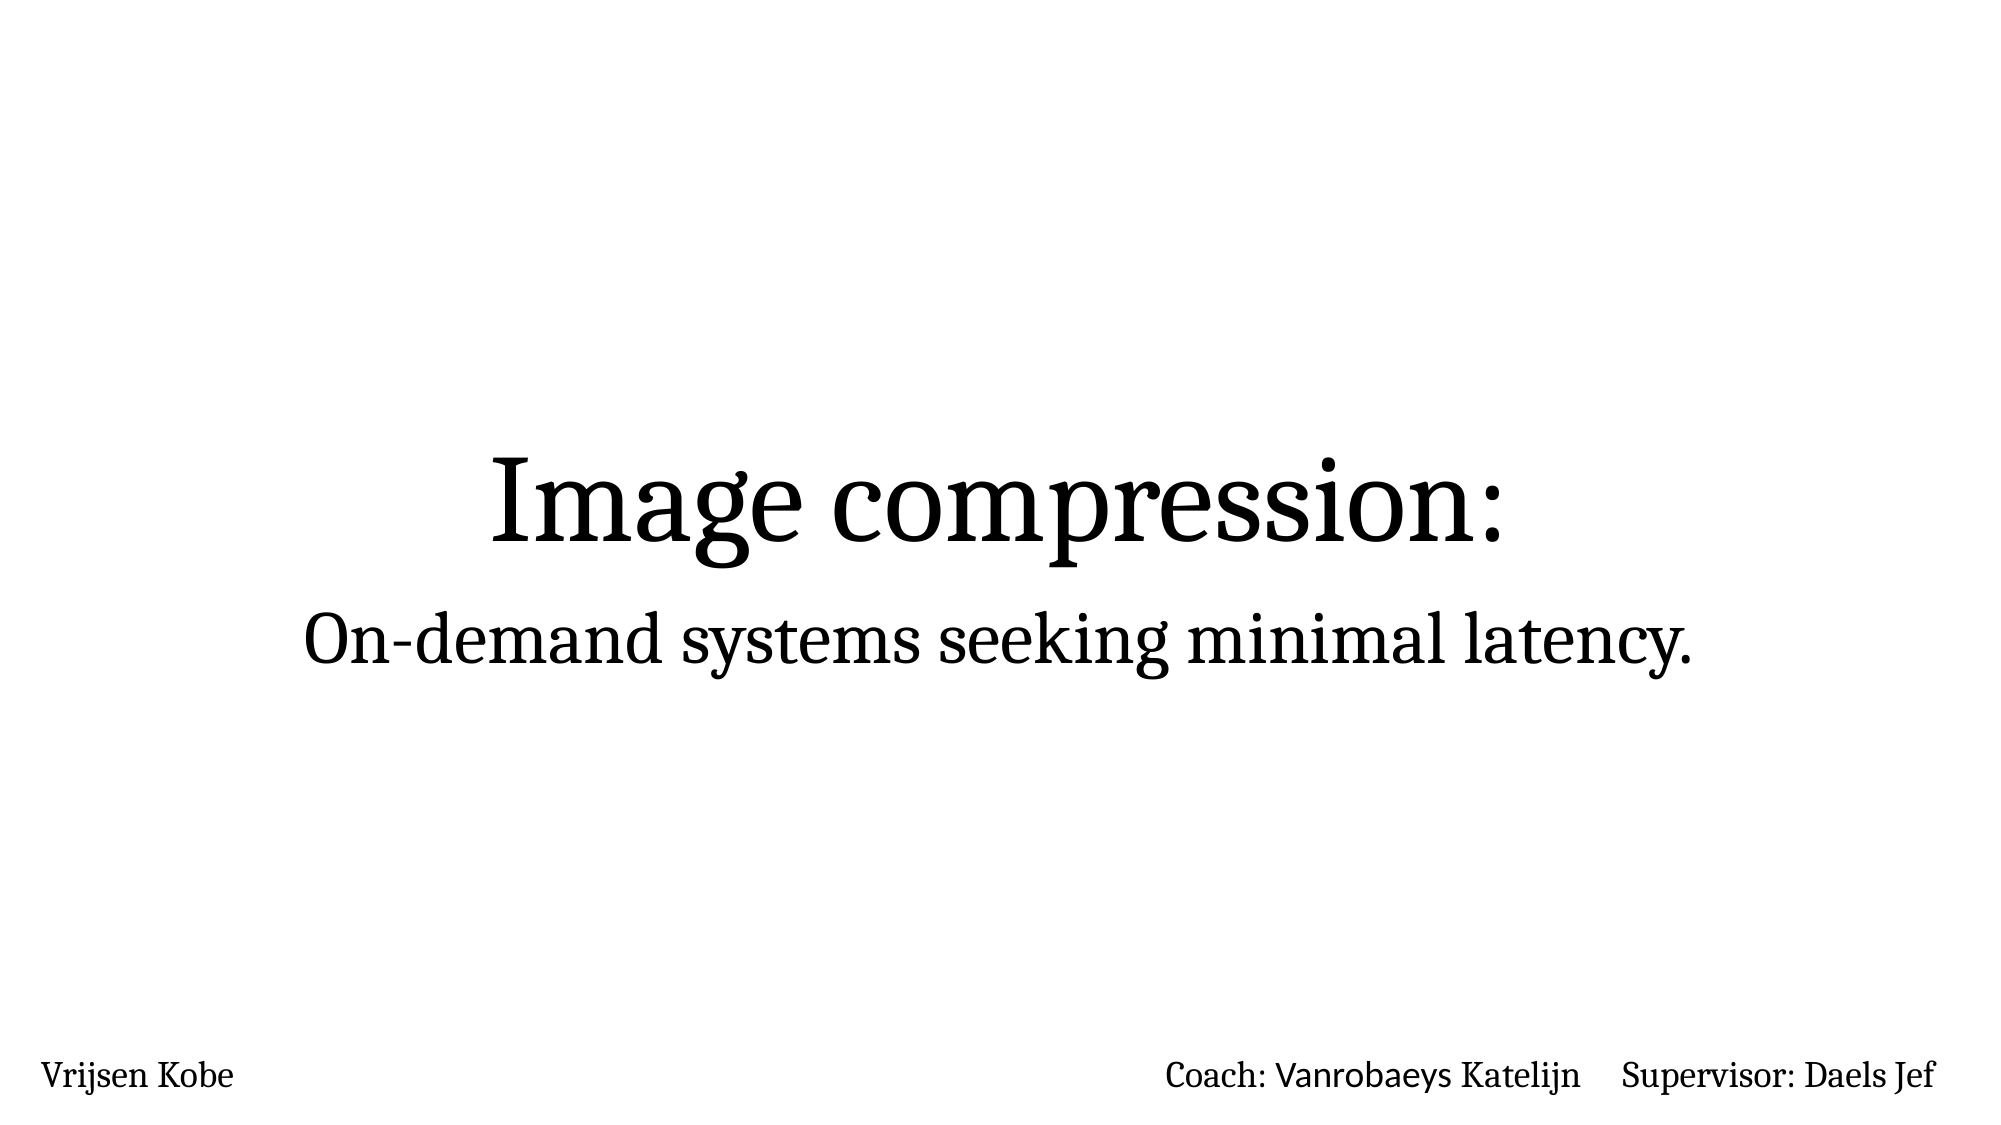

# Image compression:
On-demand systems seeking minimal latency.
Vrijsen Kobe
Coach: Vanrobaeys Katelijn     Supervisor: Daels Jef